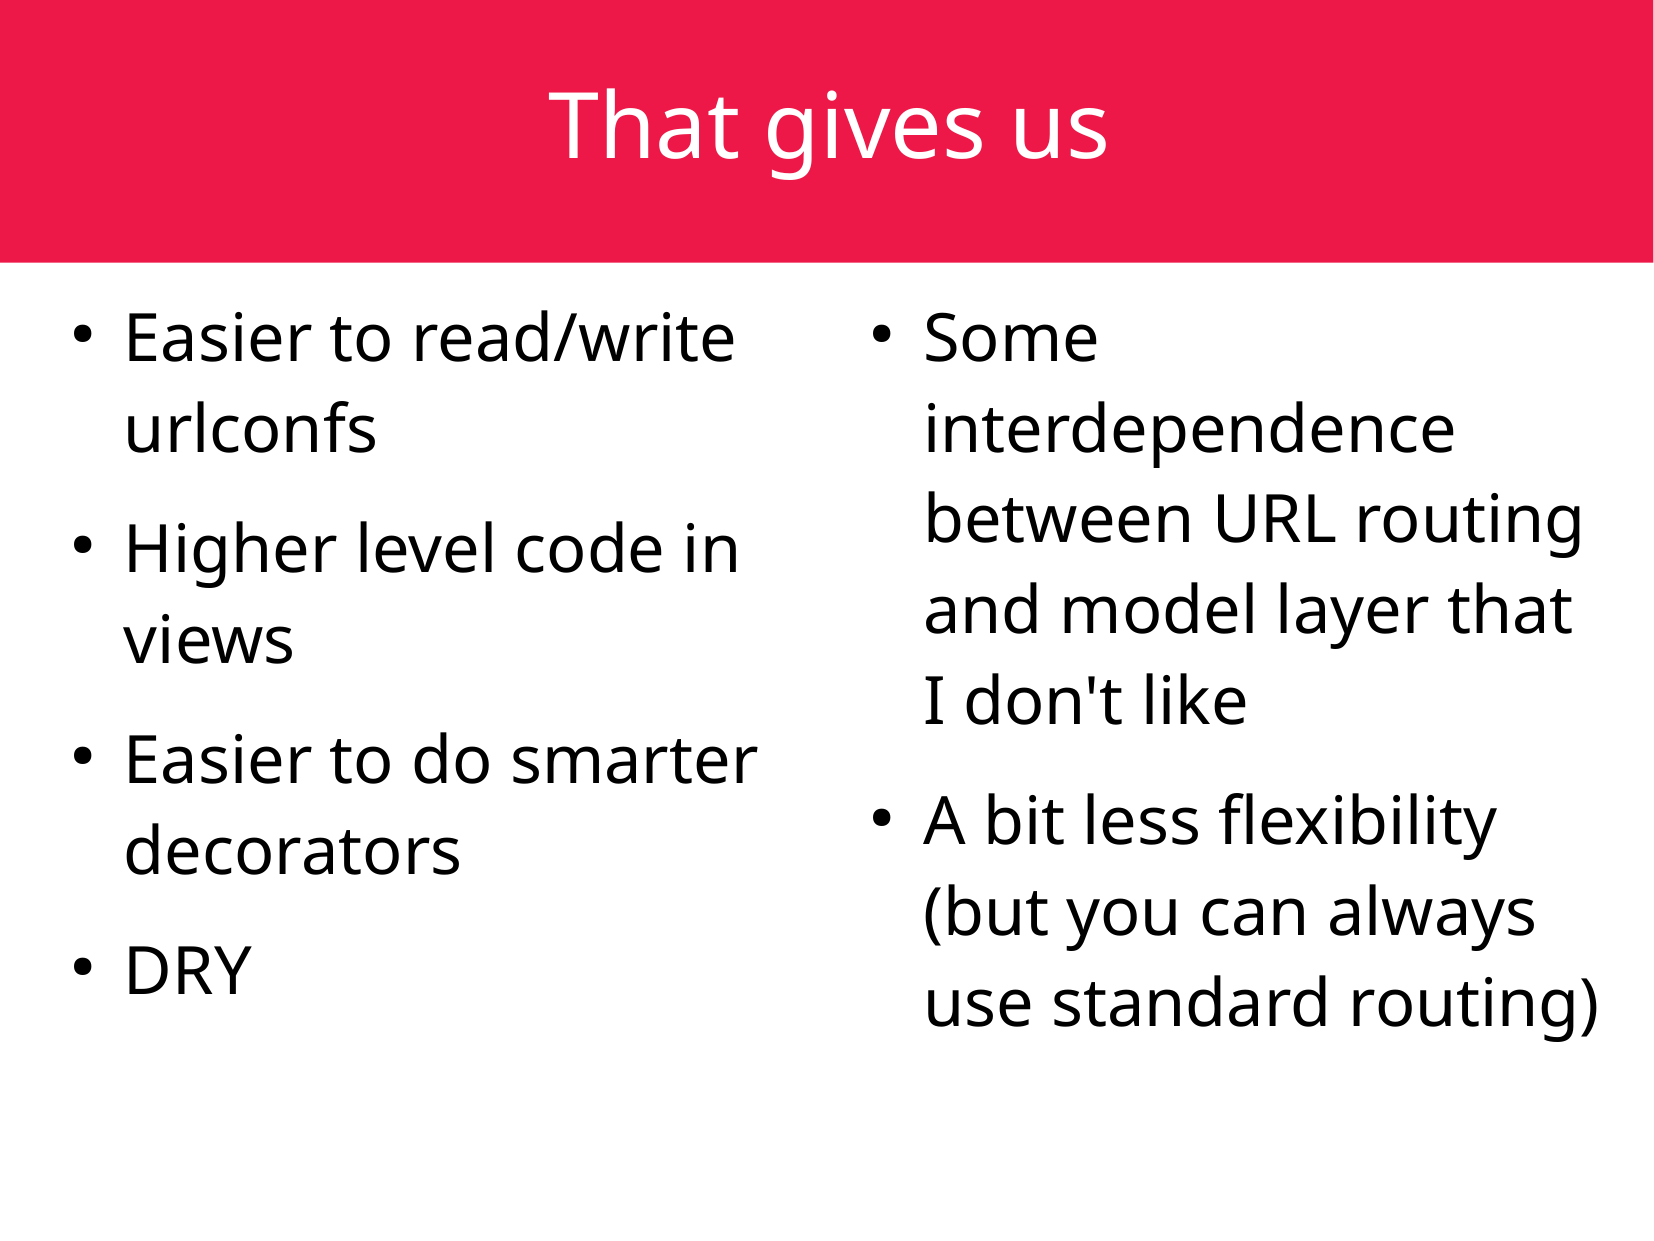

# That gives us
Easier to read/write urlconfs
Higher level code in views
Easier to do smarter decorators
DRY
Some interdependence between URL routing and model layer that I don't like
A bit less flexibility (but you can always use standard routing)